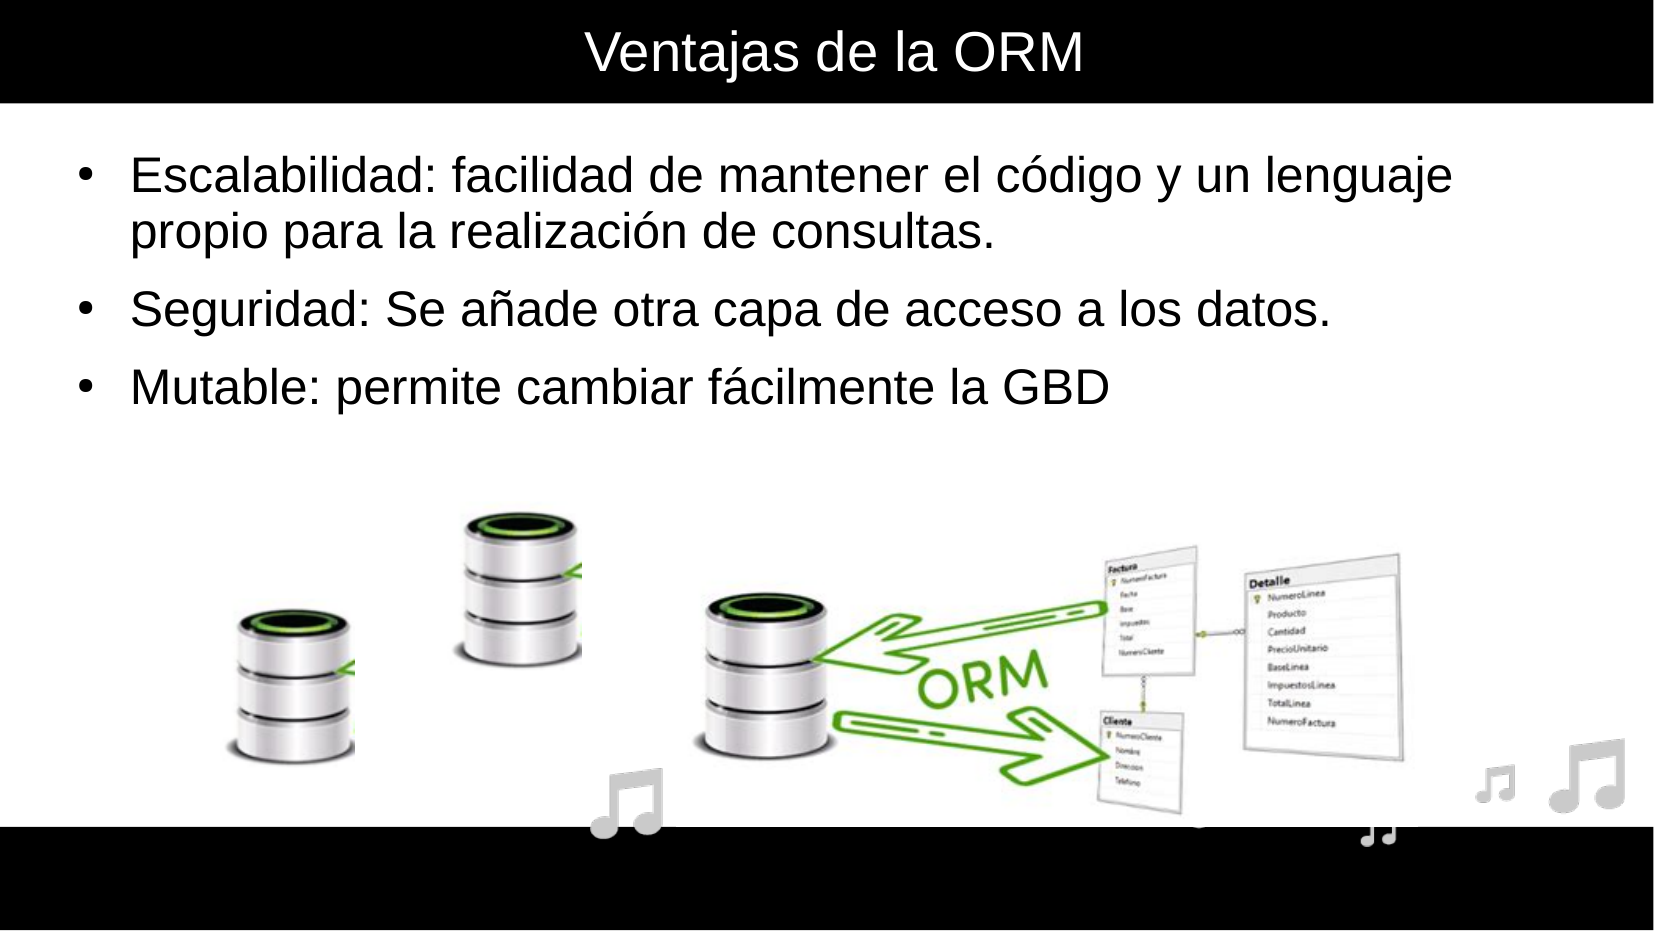

# Ventajas de la ORM
Escalabilidad: facilidad de mantener el código y un lenguaje propio para la realización de consultas.
Seguridad: Se añade otra capa de acceso a los datos.
Mutable: permite cambiar fácilmente la GBD